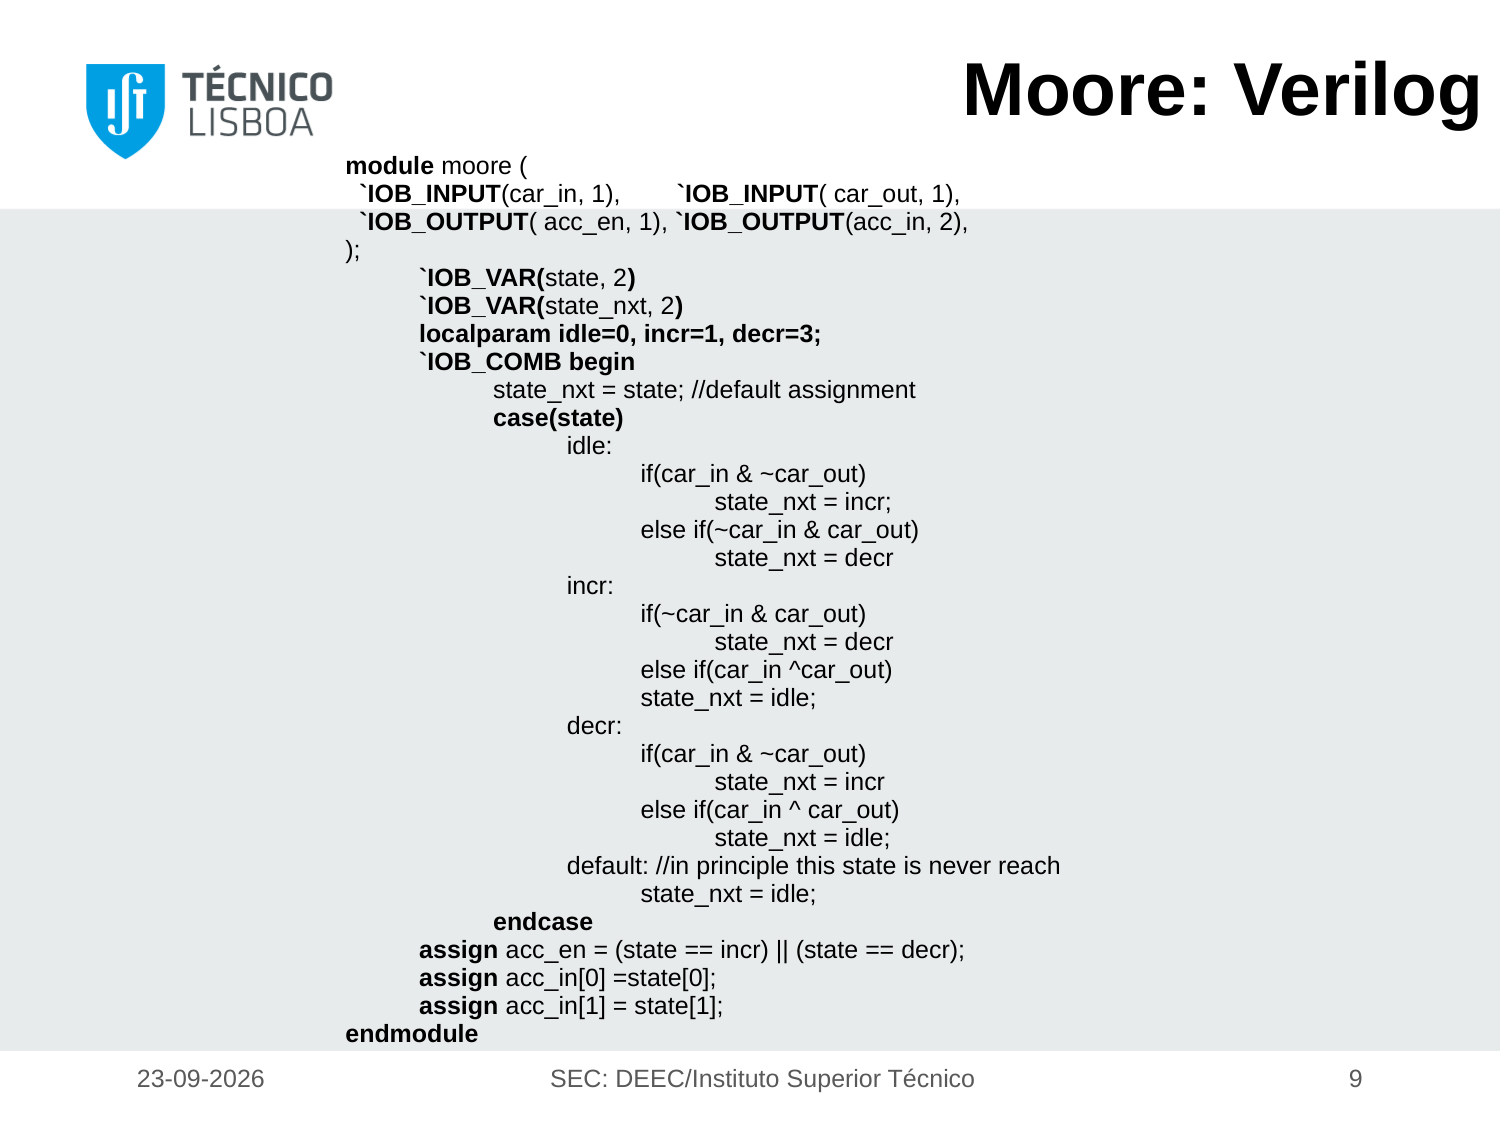

# Moore: Verilog
module moore (
 `IOB_INPUT(car_in, 1), `IOB_INPUT( car_out, 1),
 `IOB_OUTPUT( acc_en, 1), `IOB_OUTPUT(acc_in, 2),
);
	`IOB_VAR(state, 2)
	`IOB_VAR(state_nxt, 2)
	localparam idle=0, incr=1, decr=3;
	`IOB_COMB begin
		state_nxt = state; //default assignment
		case(state)
			idle:
				if(car_in & ~car_out)
					state_nxt = incr;
				else if(~car_in & car_out)
					state_nxt = decr
			incr:
				if(~car_in & car_out)
					state_nxt = decr
				else if(car_in ^car_out)
				state_nxt = idle;
			decr:
				if(car_in & ~car_out)
					state_nxt = incr
				else if(car_in ^ car_out)
					state_nxt = idle;
			default: //in principle this state is never reach
				state_nxt = idle;
		endcase
	assign acc_en = (state == incr) || (state == decr);
	assign acc_in[0] =state[0];
	assign acc_in[1] = state[1];
endmodule
9